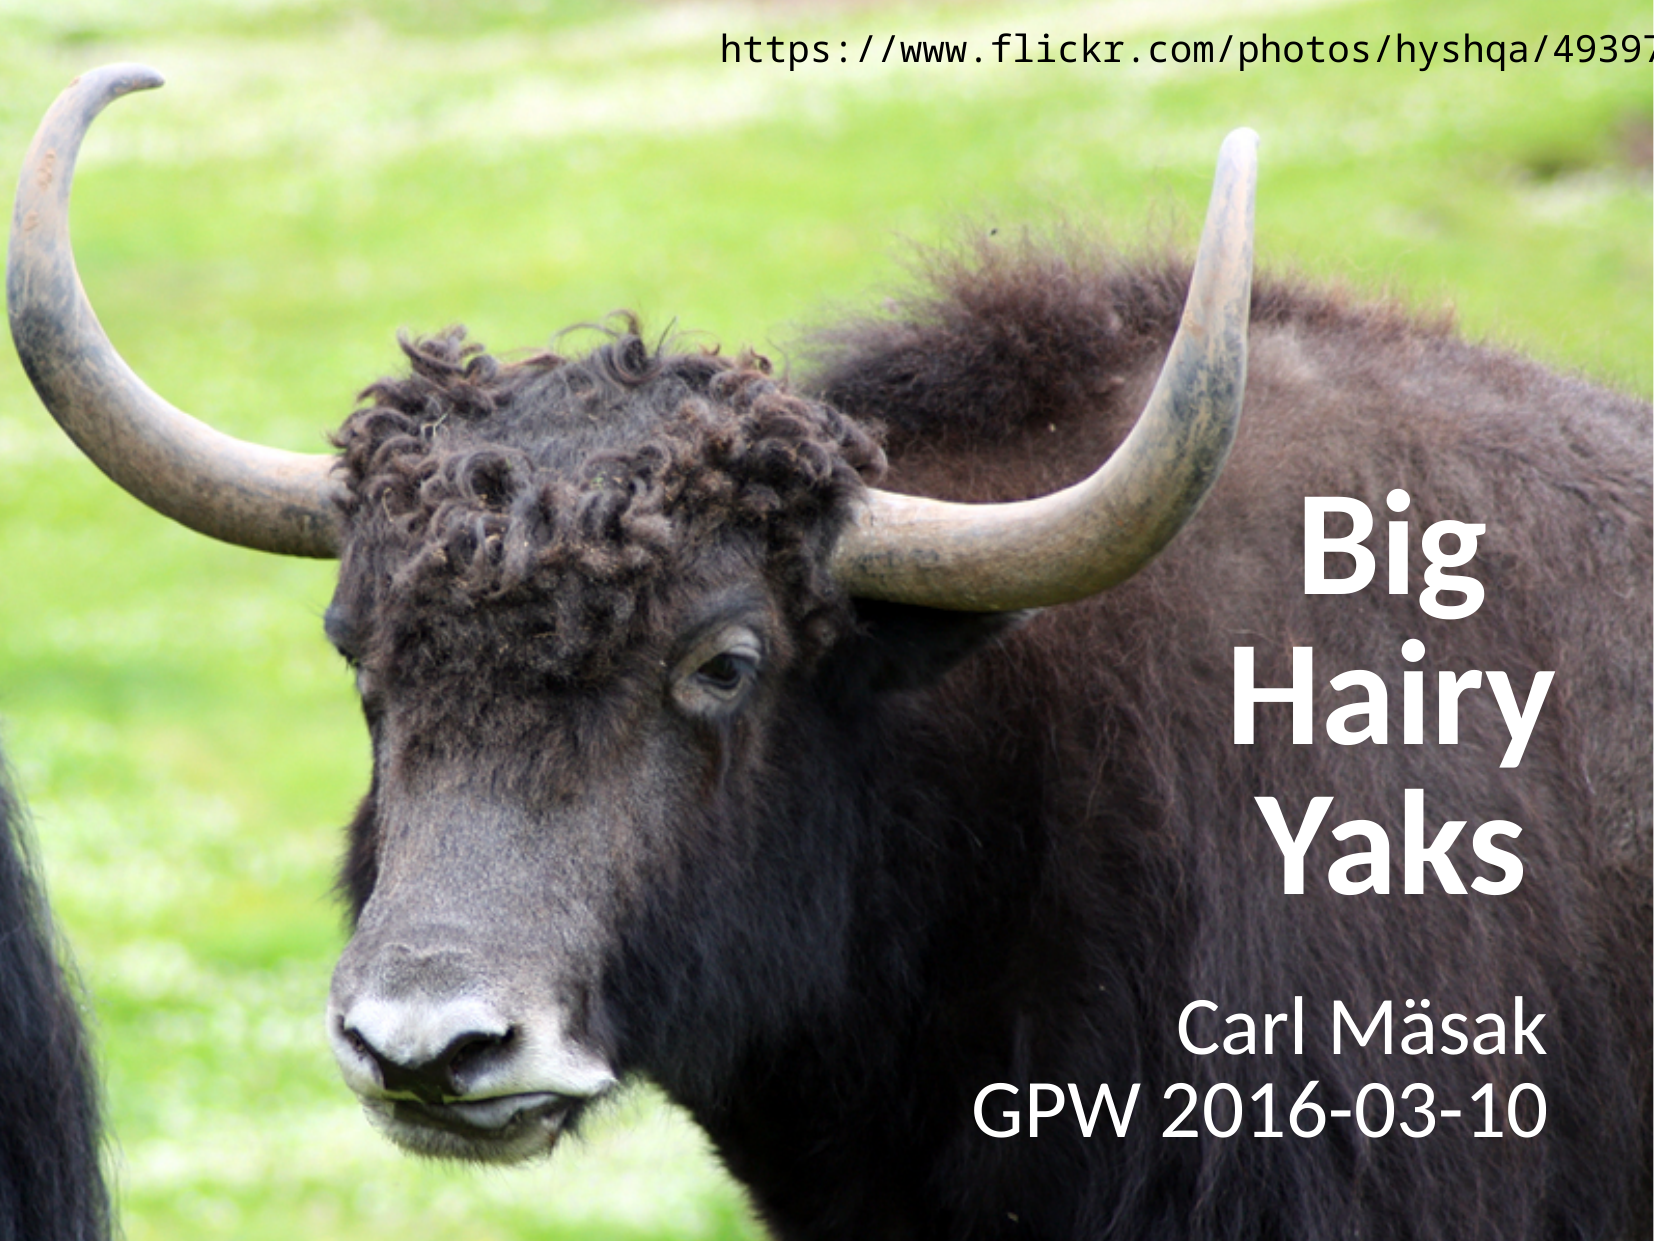

https://www.flickr.com/photos/hyshqa/4939751212/
#
Big
Hairy
Yaks
Carl Mäsak
GPW 2016-03-10